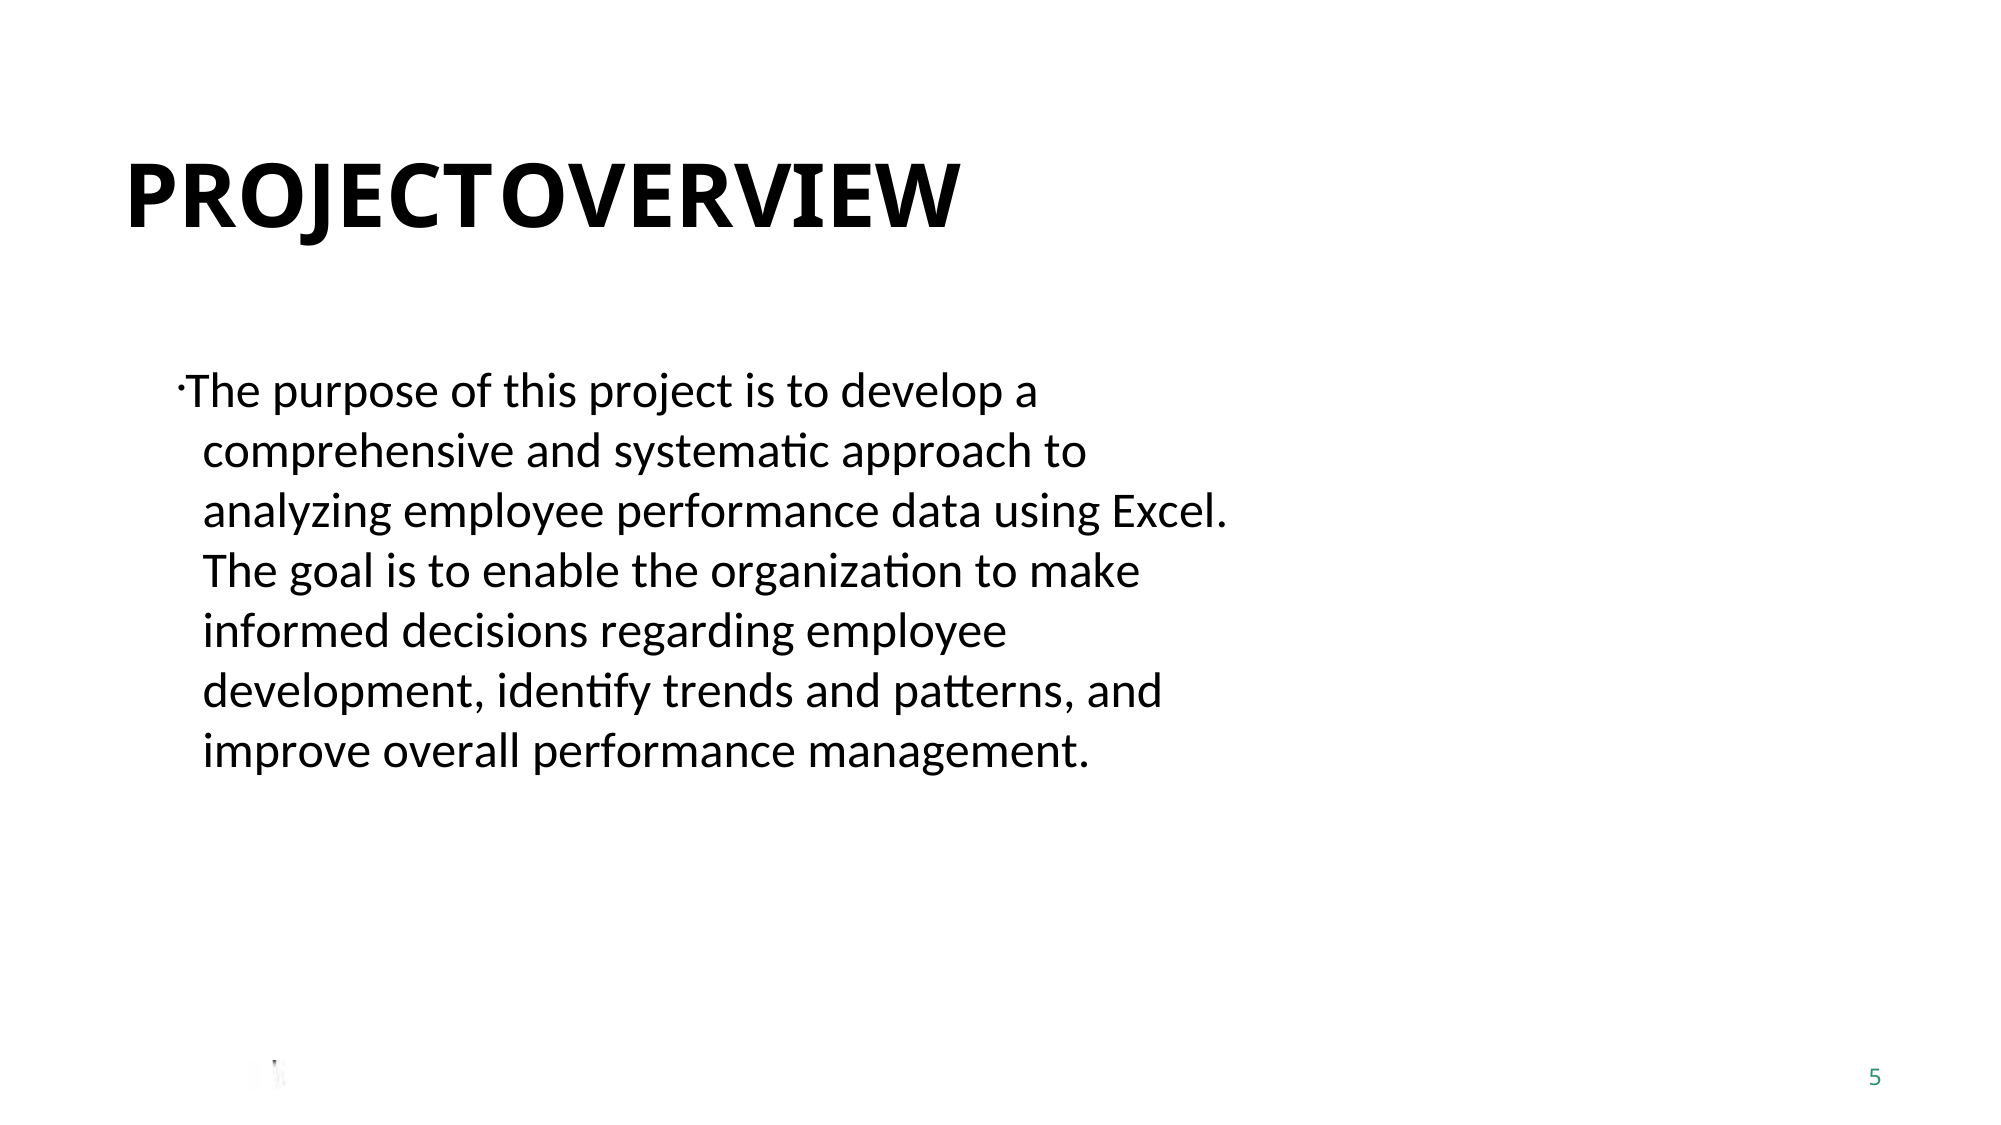

# PROJECT	OVERVIEW
The purpose of this project is to develop a comprehensive and systematic approach to analyzing employee performance data using Excel. The goal is to enable the organization to make informed decisions regarding employee development, identify trends and patterns, and improve overall performance management.